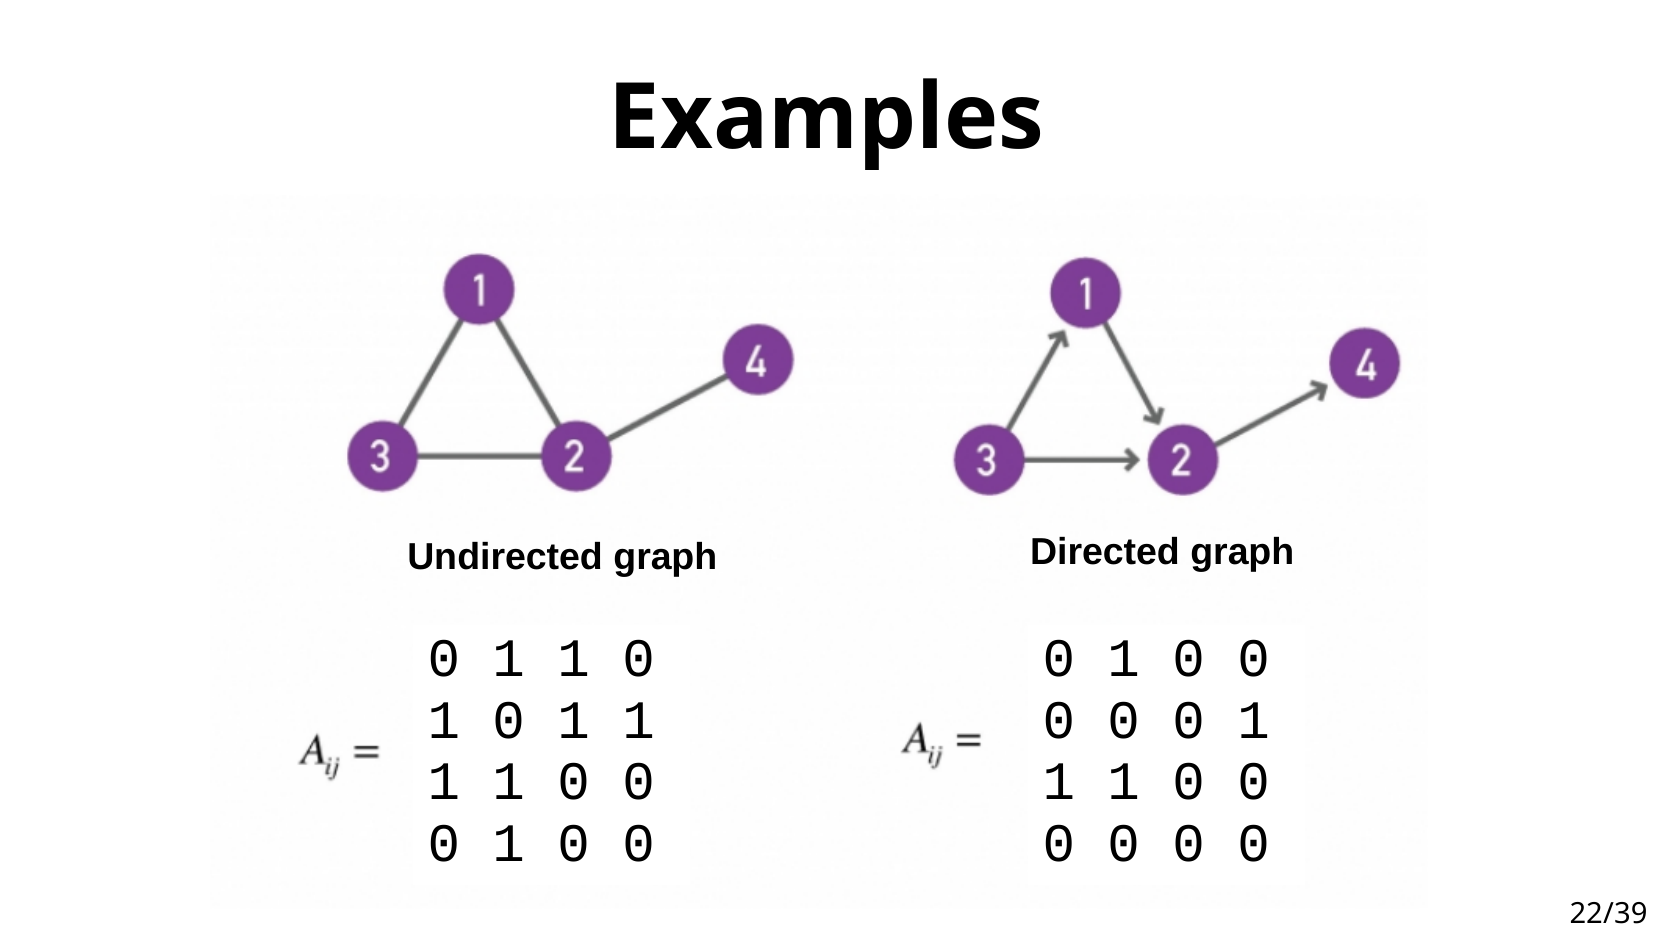

# Examples
Directed graph
Undirected graph
0 1 1 0
1 0 1 1
1 1 0 0
0 1 0 0
0 1 0 0
0 0 0 1
1 1 0 0
0 0 0 0
22